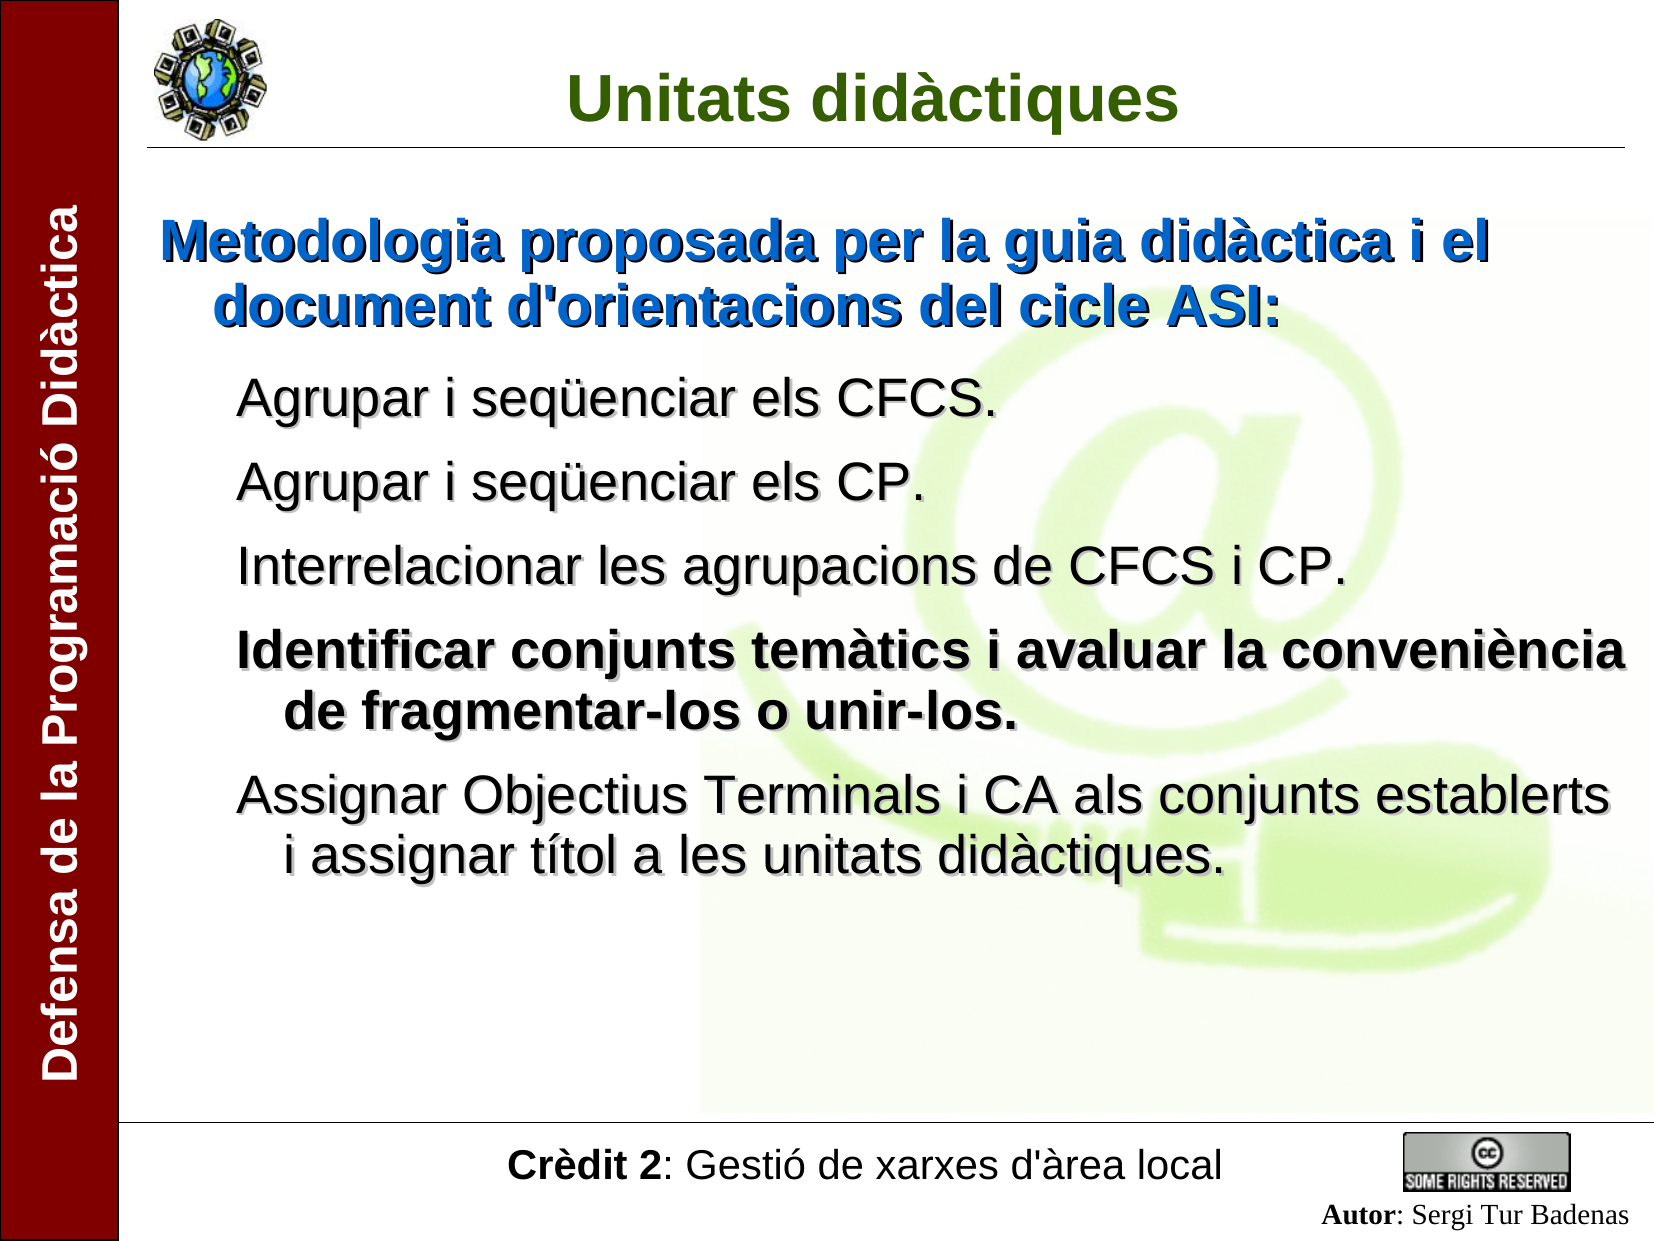

# Unitats didàctiques
Metodologia proposada per la guia didàctica i el document d'orientacions del cicle ASI:
Agrupar i seqüenciar els CFCS.
Agrupar i seqüenciar els CP.
Interrelacionar les agrupacions de CFCS i CP.
Identificar conjunts temàtics i avaluar la conveniència de fragmentar-los o unir-los.
Assignar Objectius Terminals i CA als conjunts establerts i assignar títol a les unitats didàctiques.